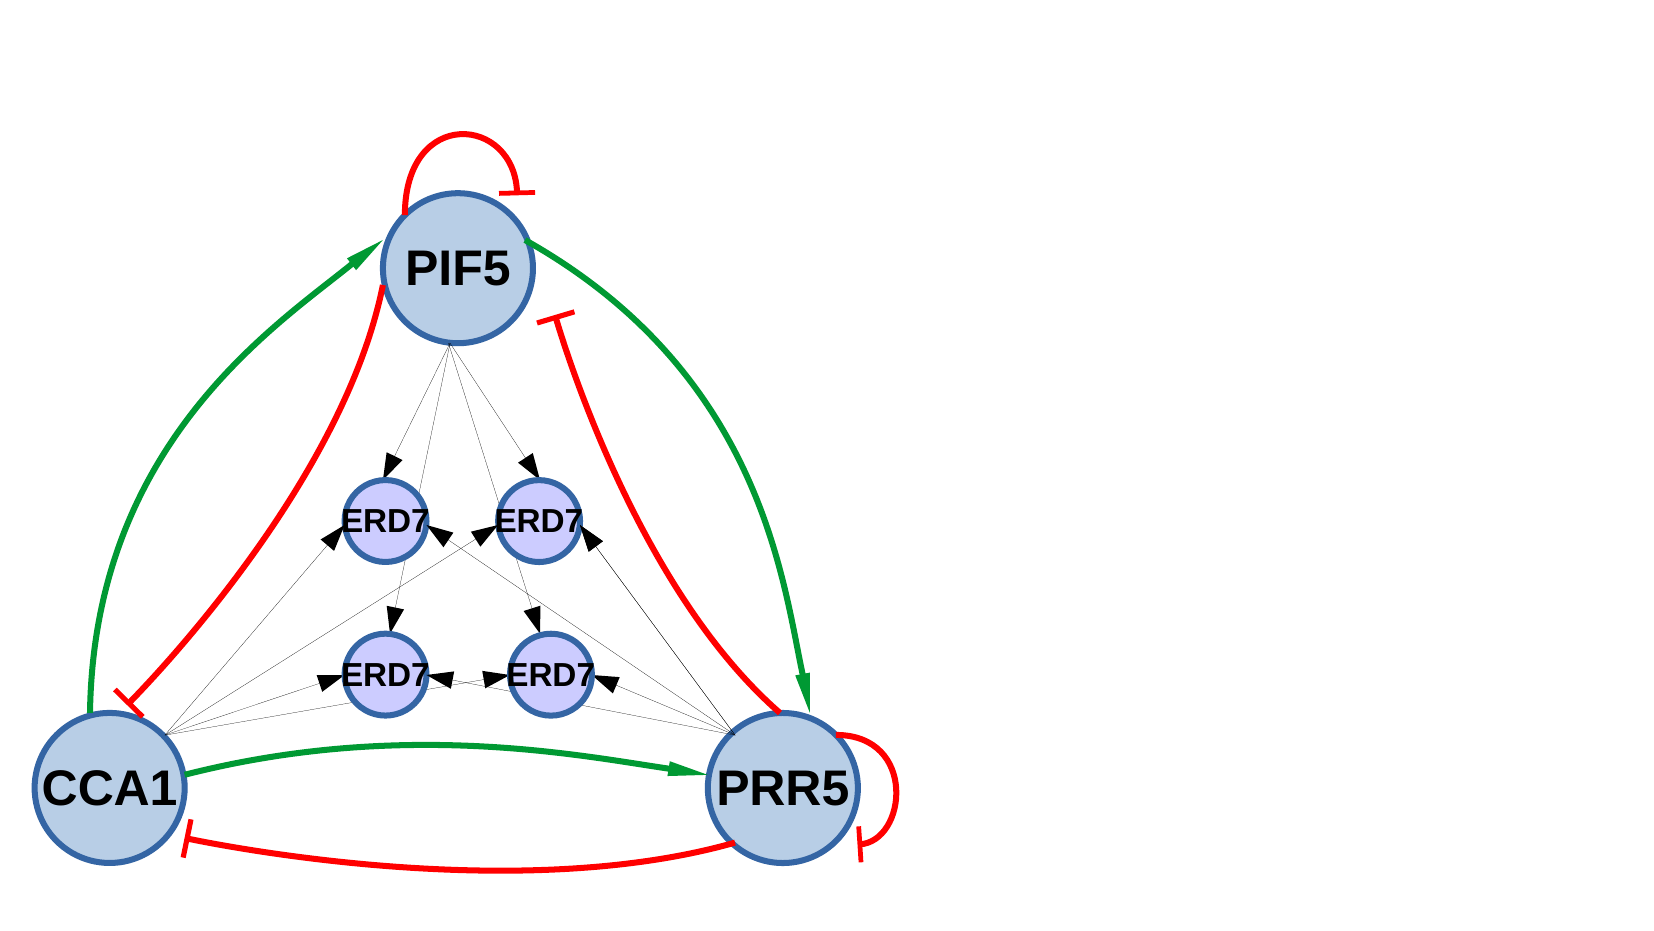

PIF5
ERD7
ERD7
ERD7
ERD7
CCA1
PRR5